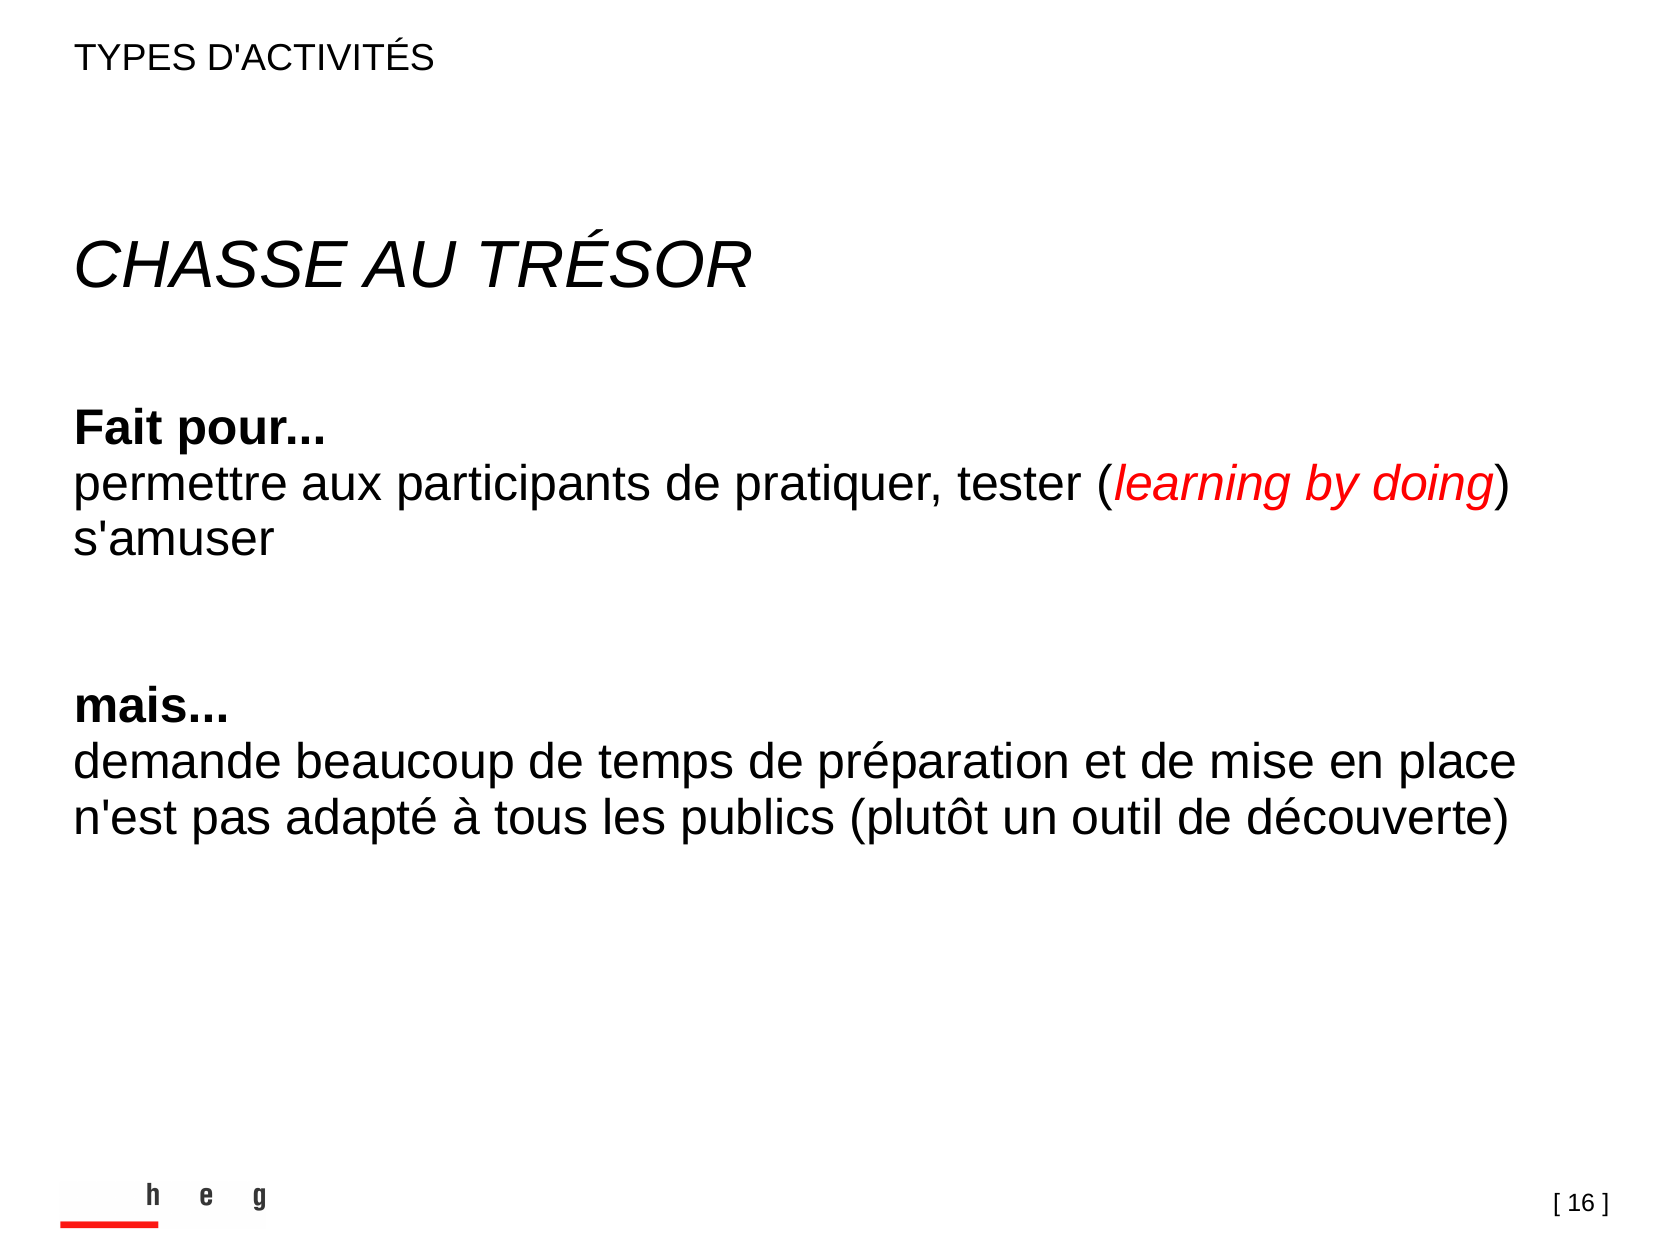

TYPES D'ACTIVITÉS
CHASSE AU TRÉSOR
Fait pour...
permettre aux participants de pratiquer, tester (learning by doing)
s'amuser
mais...
demande beaucoup de temps de préparation et de mise en place
n'est pas adapté à tous les publics (plutôt un outil de découverte)